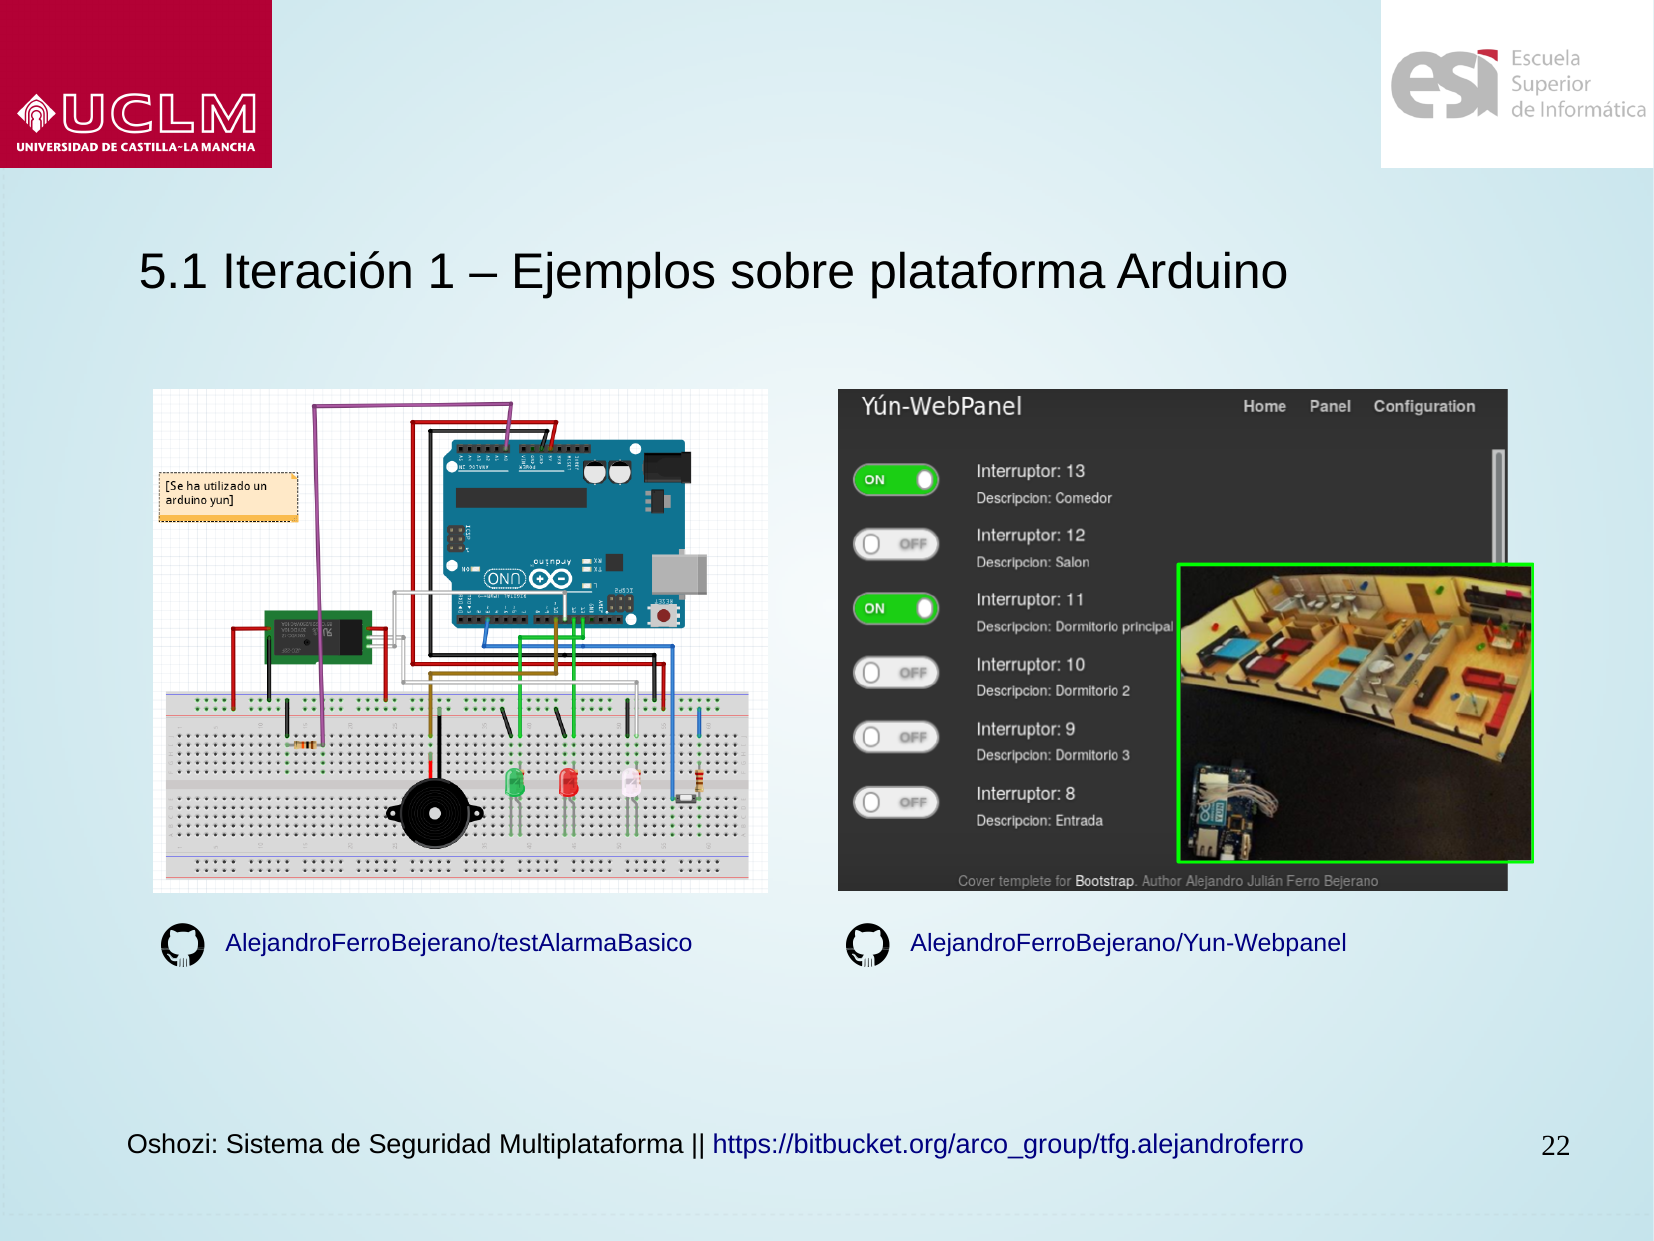

5.1 Iteración 1 – Ejemplos sobre plataforma Arduino
AlejandroFerroBejerano/testAlarmaBasico
AlejandroFerroBejerano/Yun-Webpanel
Oshozi: Sistema de Seguridad Multiplataforma || https://bitbucket.org/arco_group/tfg.alejandroferro
22